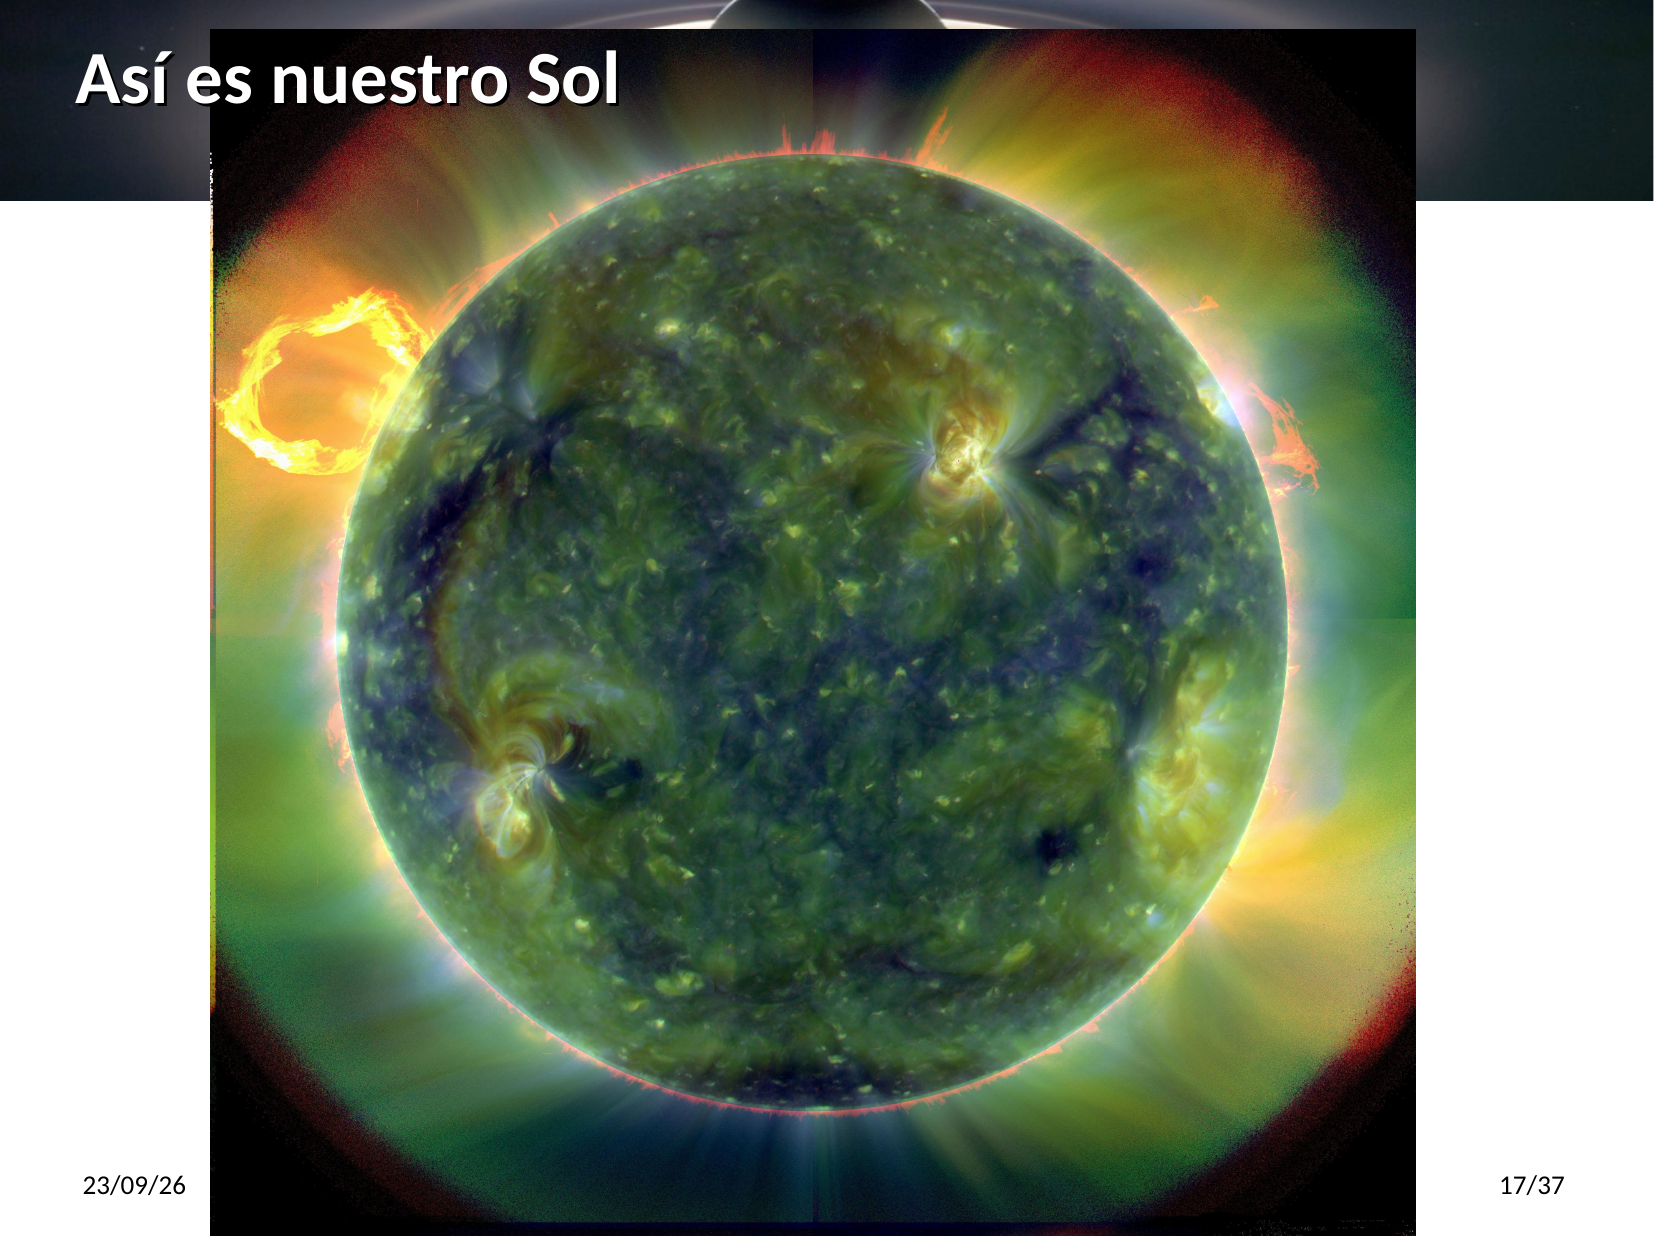

# Así es nuestro Sol
Astronomía (Asorey)
17